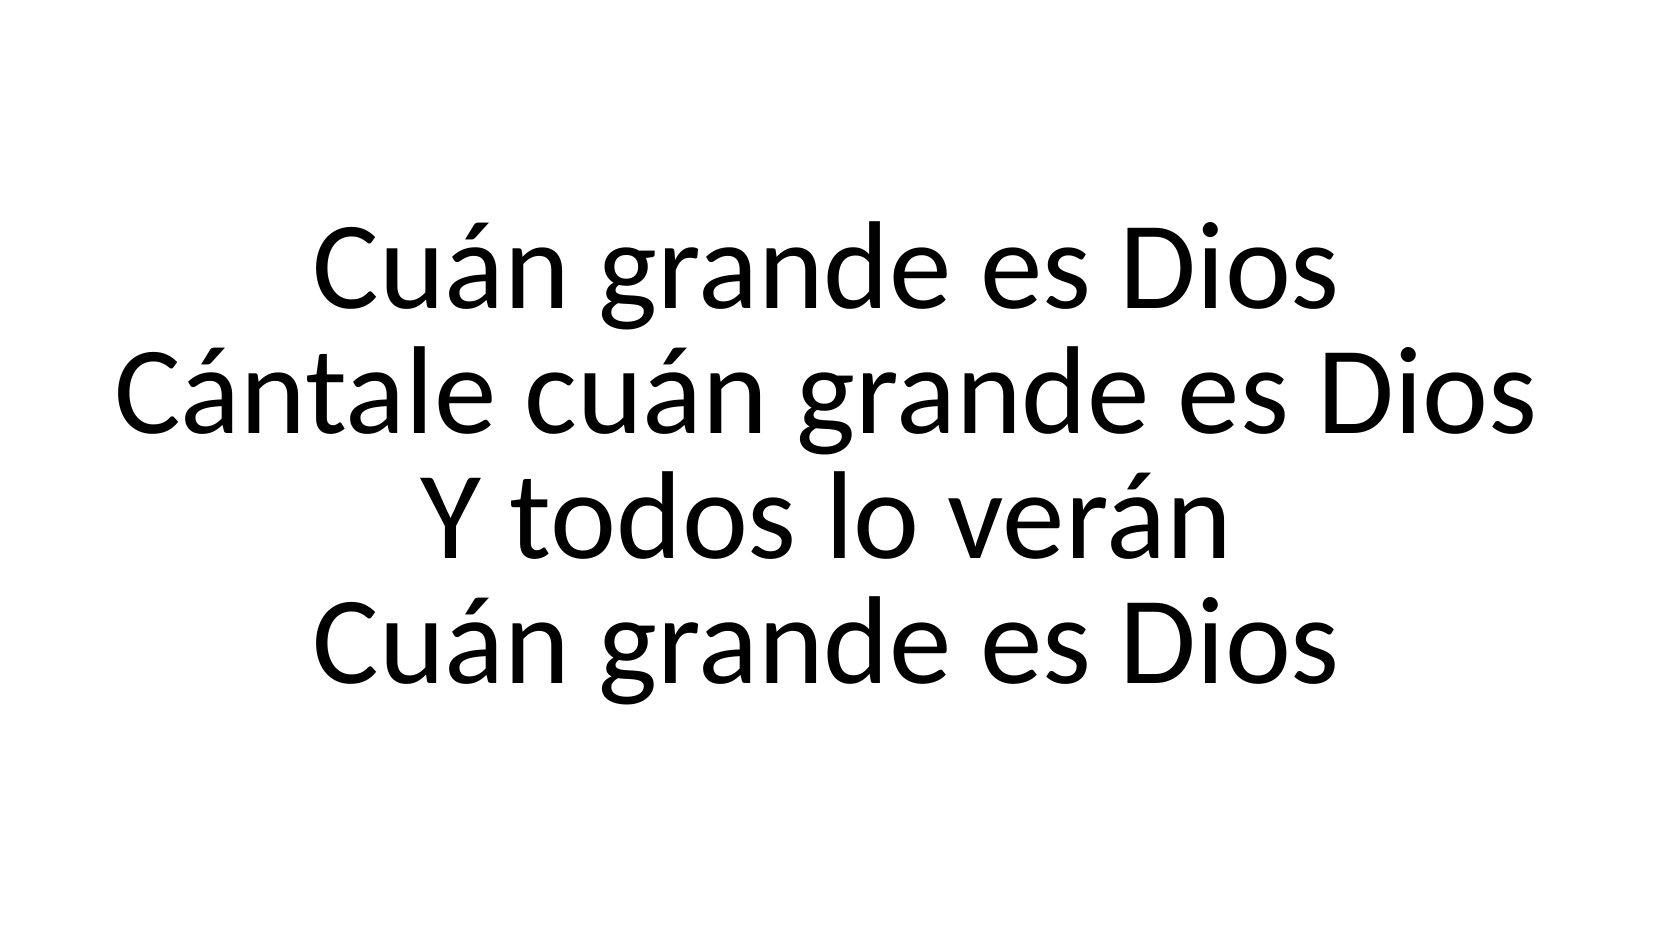

# Cuán grande es Dios Cántale cuán grande es Dios Y todos lo verán Cuán grande es Dios